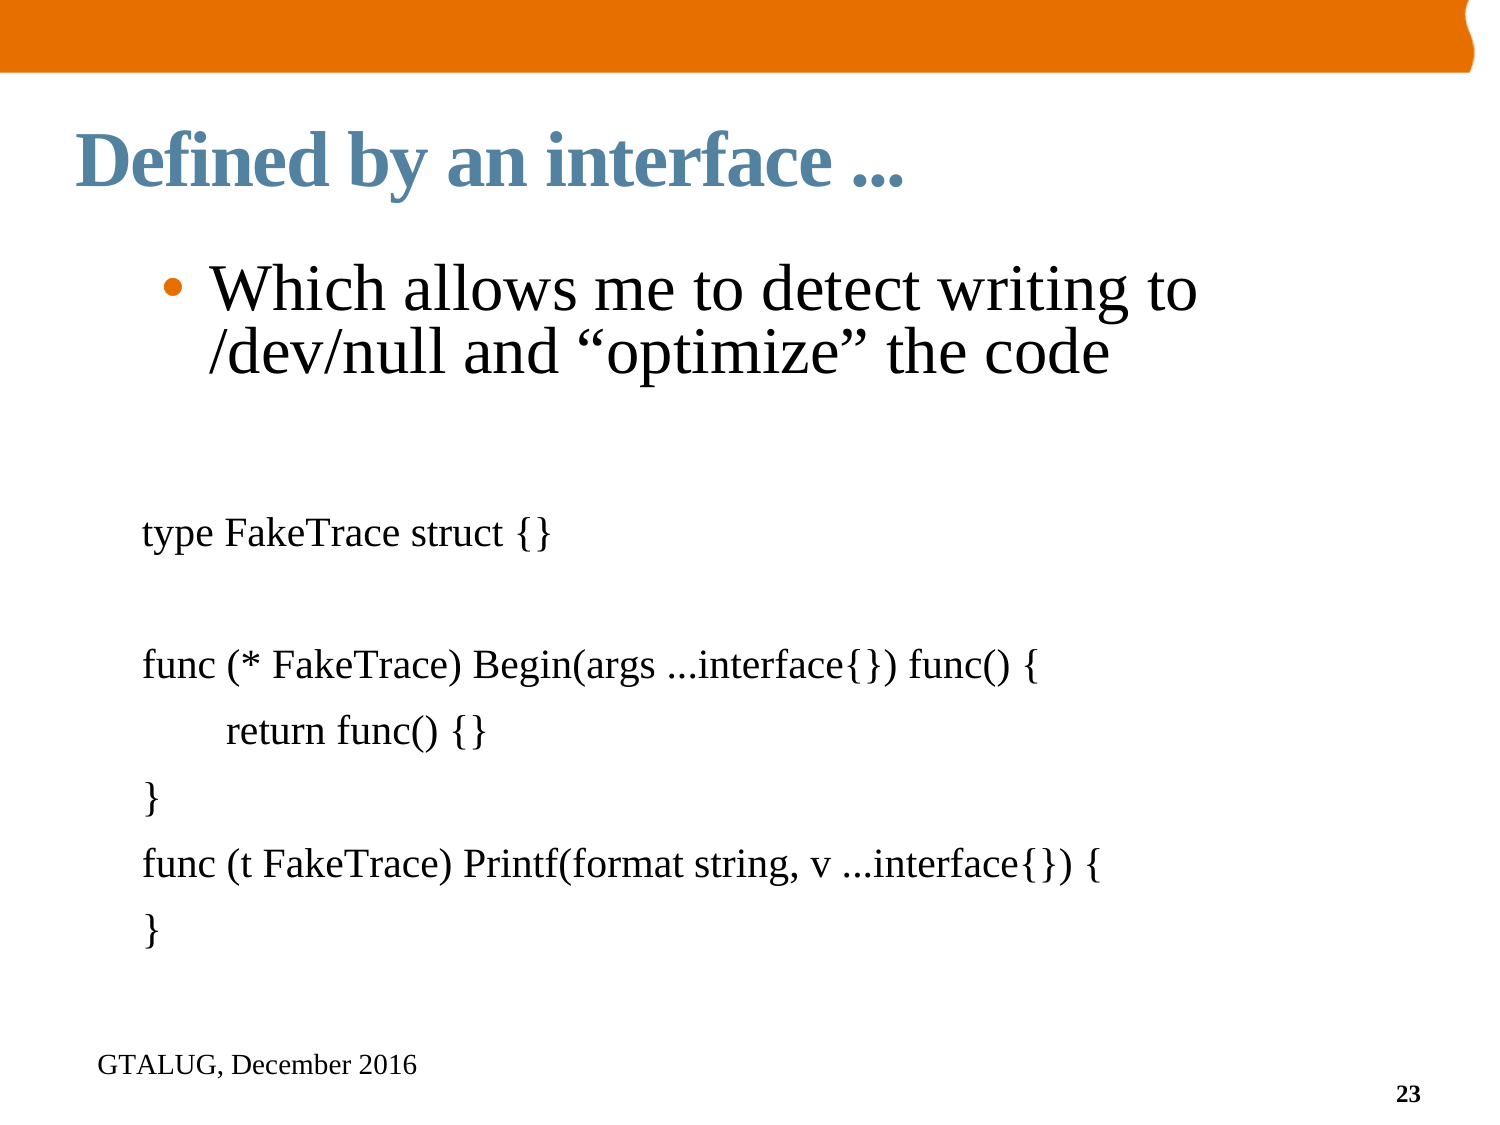

# Defined by an interface ...
Which allows me to detect writing to /dev/null and “optimize” the code
type FakeTrace struct {}
func (* FakeTrace) Begin(args ...interface{}) func() {
 return func() {}
}
func (t FakeTrace) Printf(format string, v ...interface{}) {
}